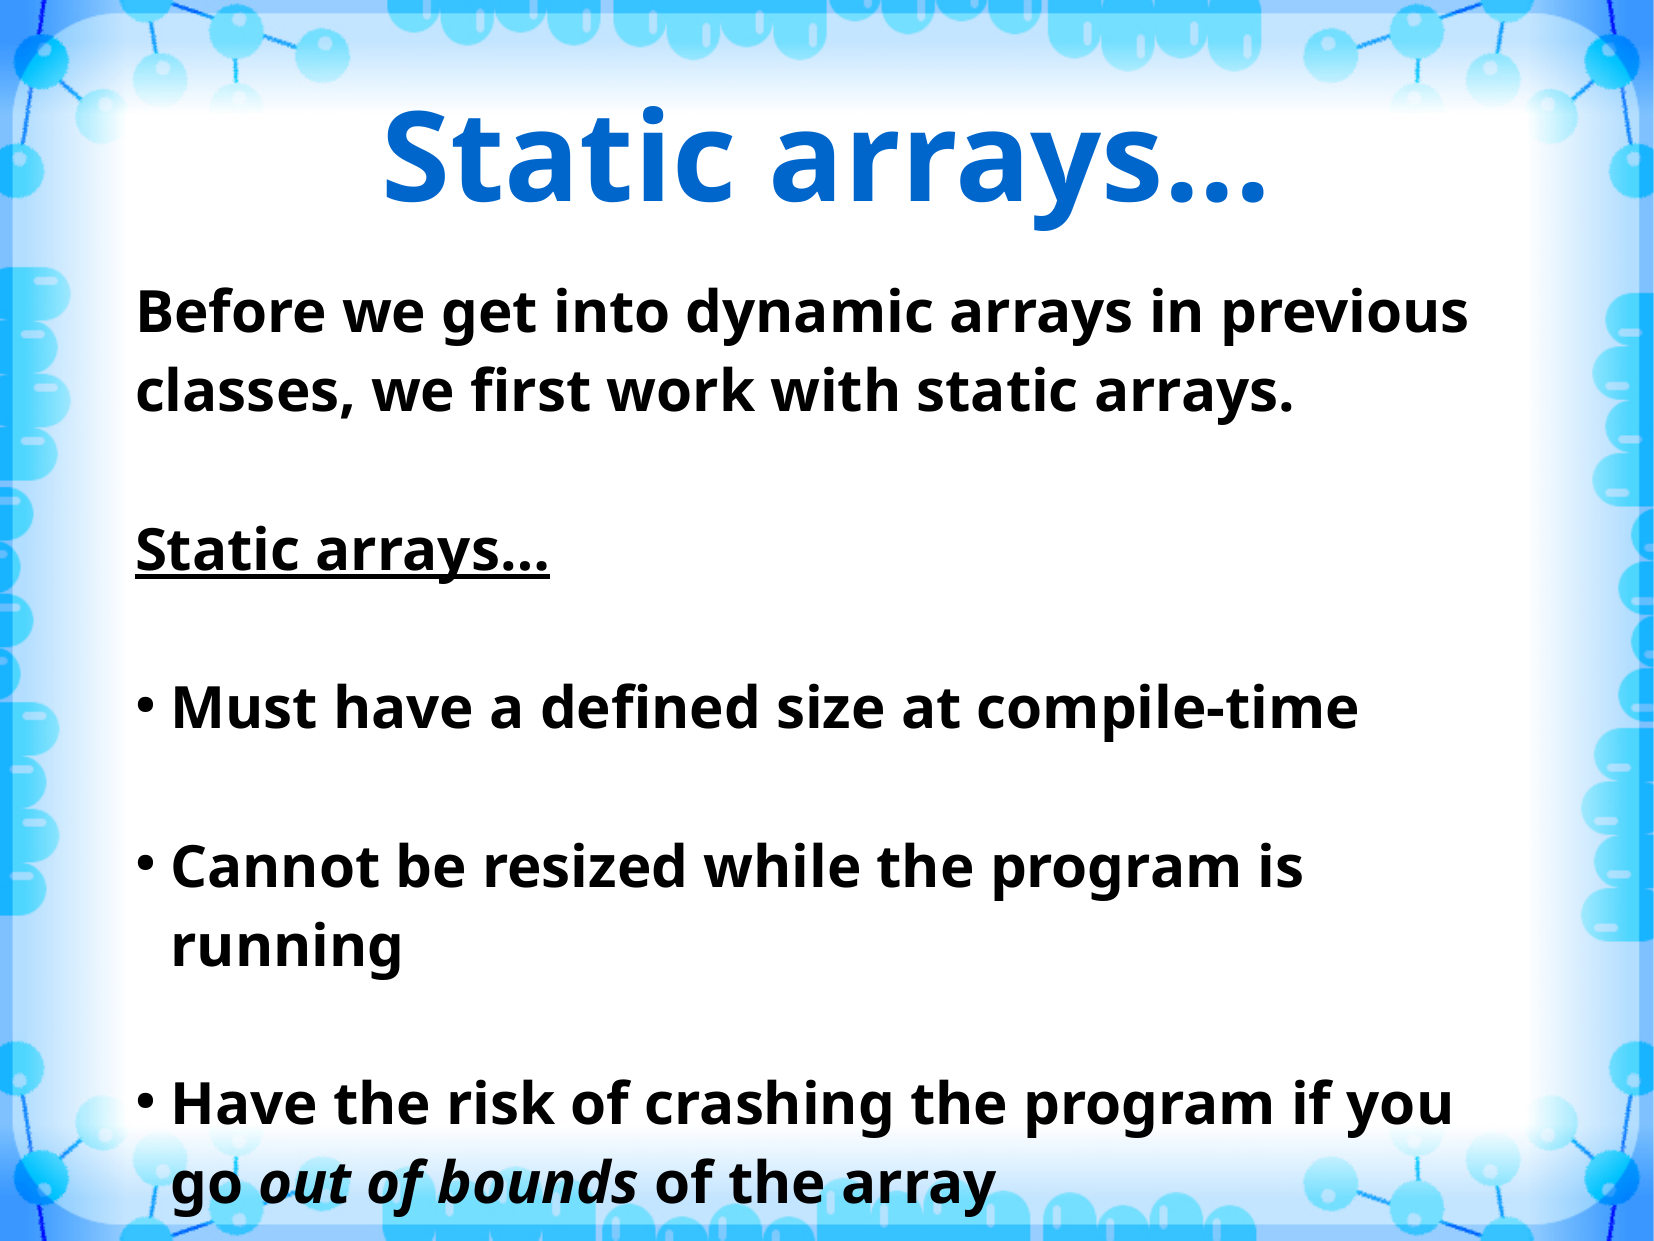

# Static arrays...
Before we get into dynamic arrays in previous classes, we first work with static arrays.
Static arrays…
Must have a defined size at compile-time
Cannot be resized while the program is running
Have the risk of crashing the program if you go out of bounds of the array